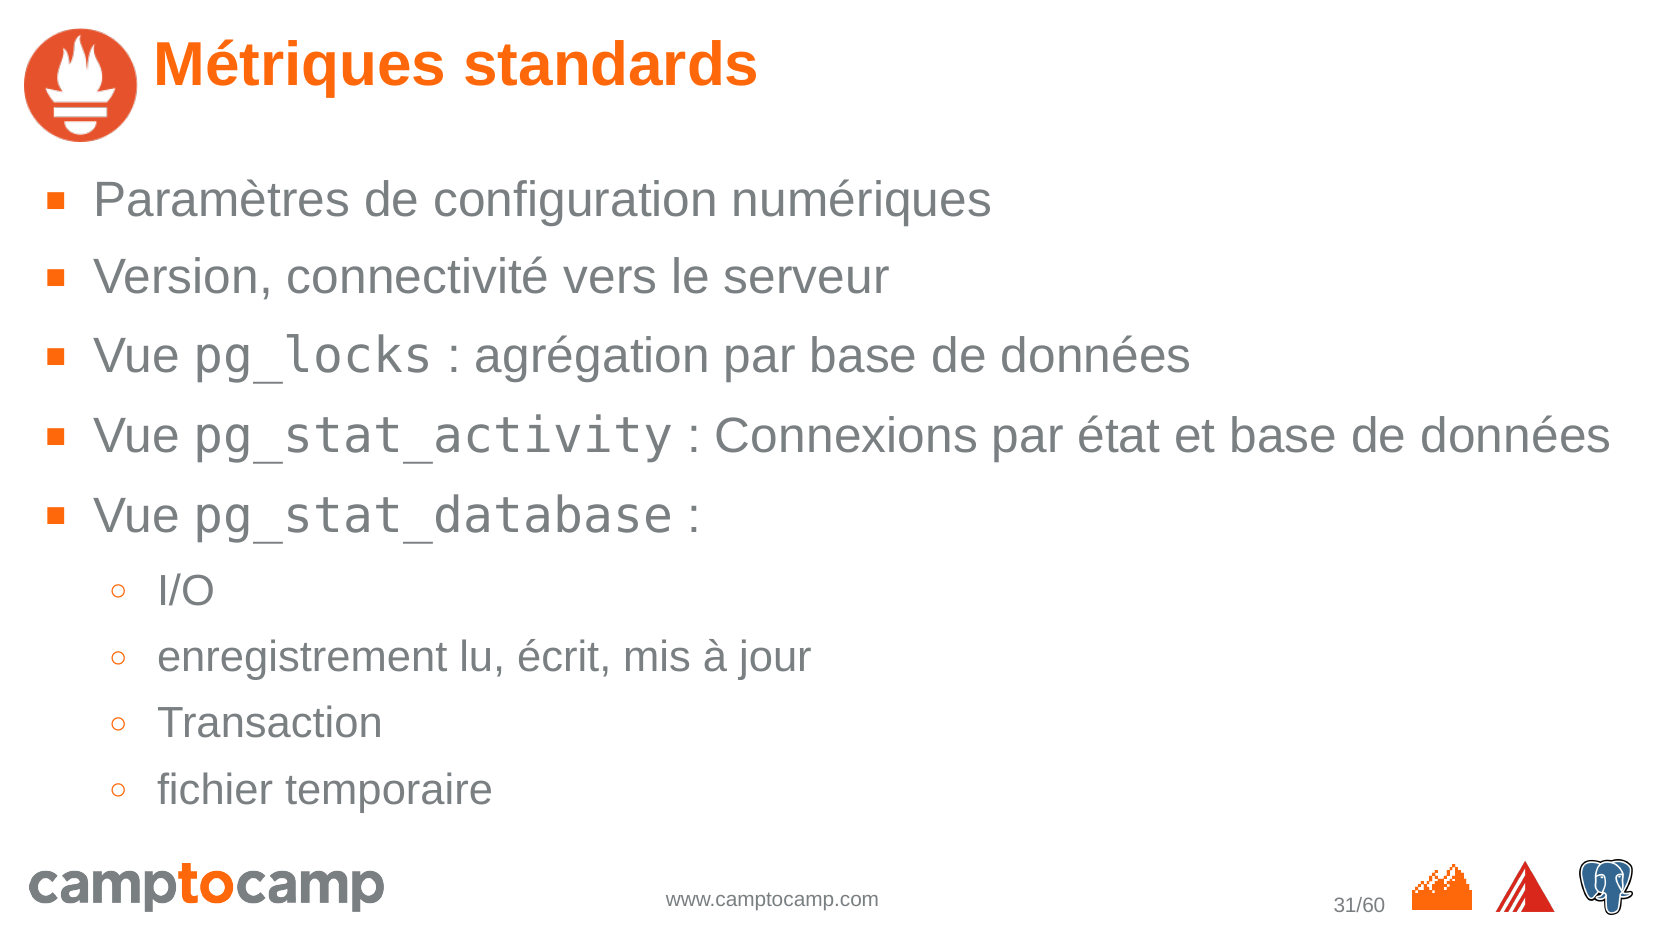

# Métriques standards
Paramètres de configuration numériques
Version, connectivité vers le serveur
Vue pg_locks : agrégation par base de données
Vue pg_stat_activity : Connexions par état et base de données
Vue pg_stat_database :
I/O
enregistrement lu, écrit, mis à jour
Transaction
fichier temporaire